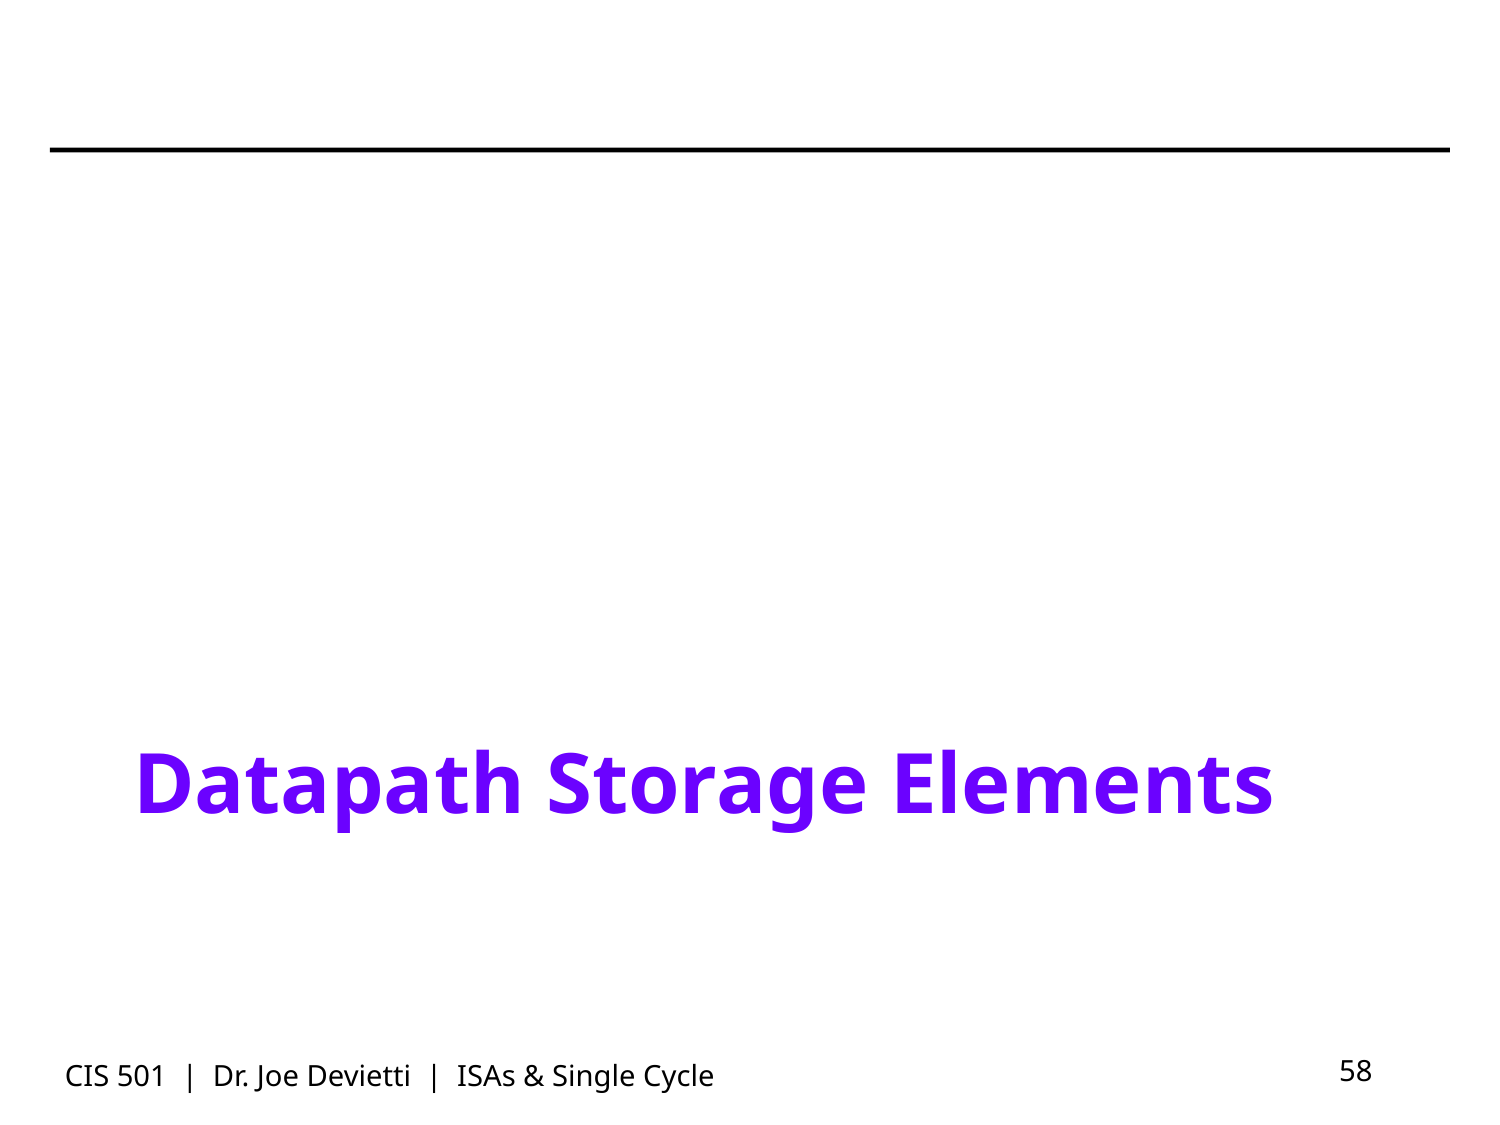

Datapath Storage Elements
CIS 501 | Dr. Joe Devietti | ISAs & Single Cycle